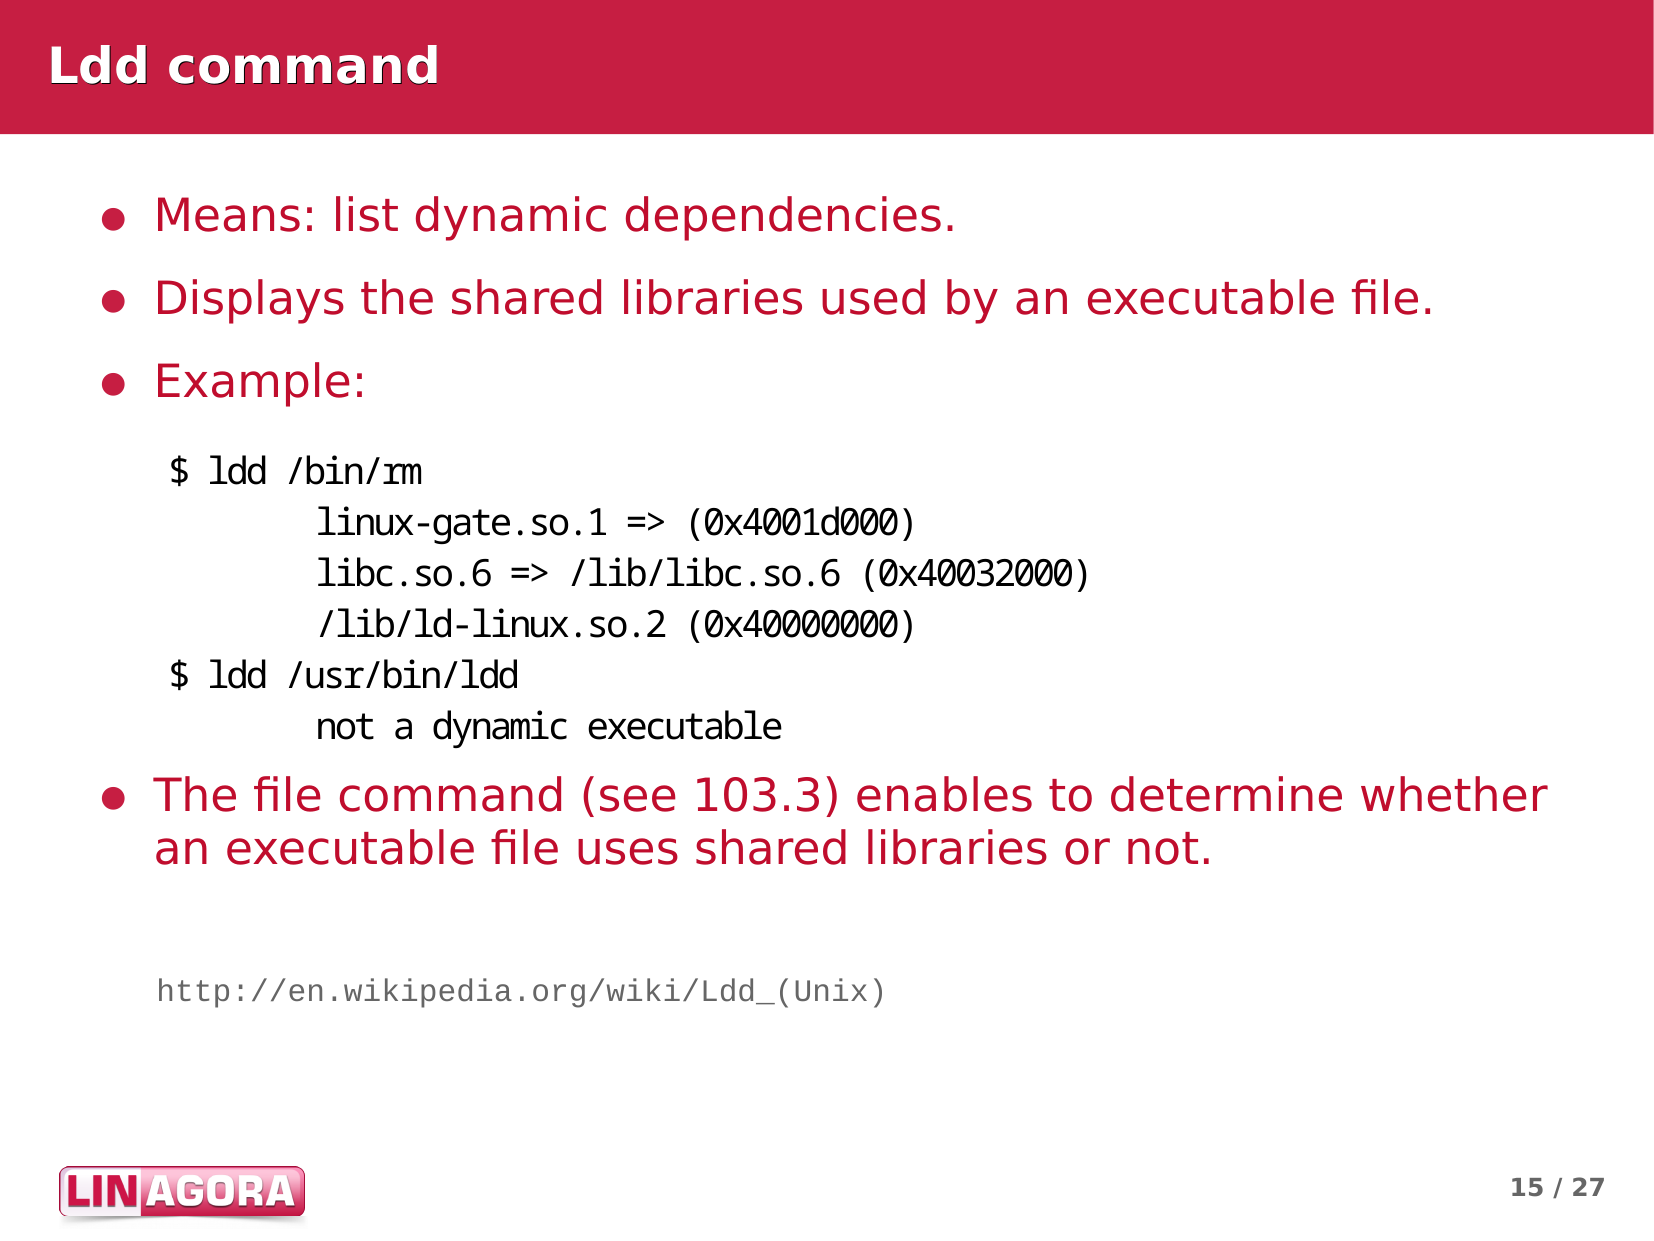

# Ldd command
Means: list dynamic dependencies.
Displays the shared libraries used by an executable file.
Example:
The file command (see 103.3) enables to determine whether an executable file uses shared libraries or not.
$ ldd /bin/rm
linux-gate.so.1 => (0x4001d000)
libc.so.6 => /lib/libc.so.6 (0x40032000)
/lib/ld-linux.so.2 (0x40000000)
$ ldd /usr/bin/ldd
not a dynamic executable
http://en.wikipedia.org/wiki/Ldd_(Unix)